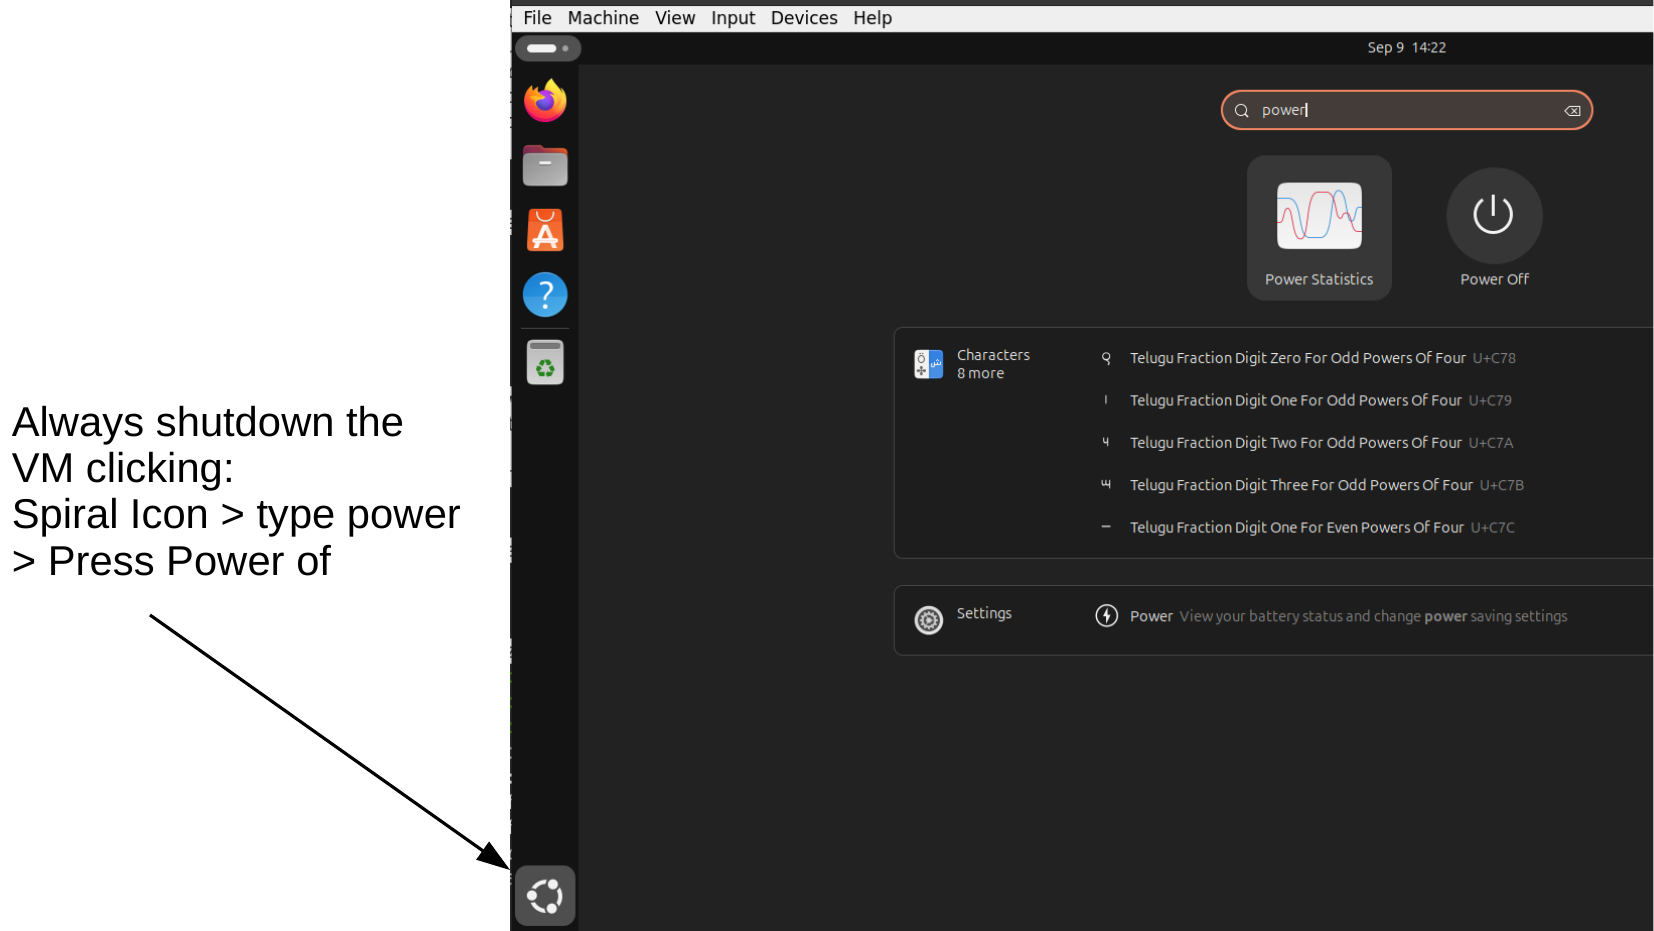

# Always shutdown the VM clicking: Spiral Icon > type power > Press Power of